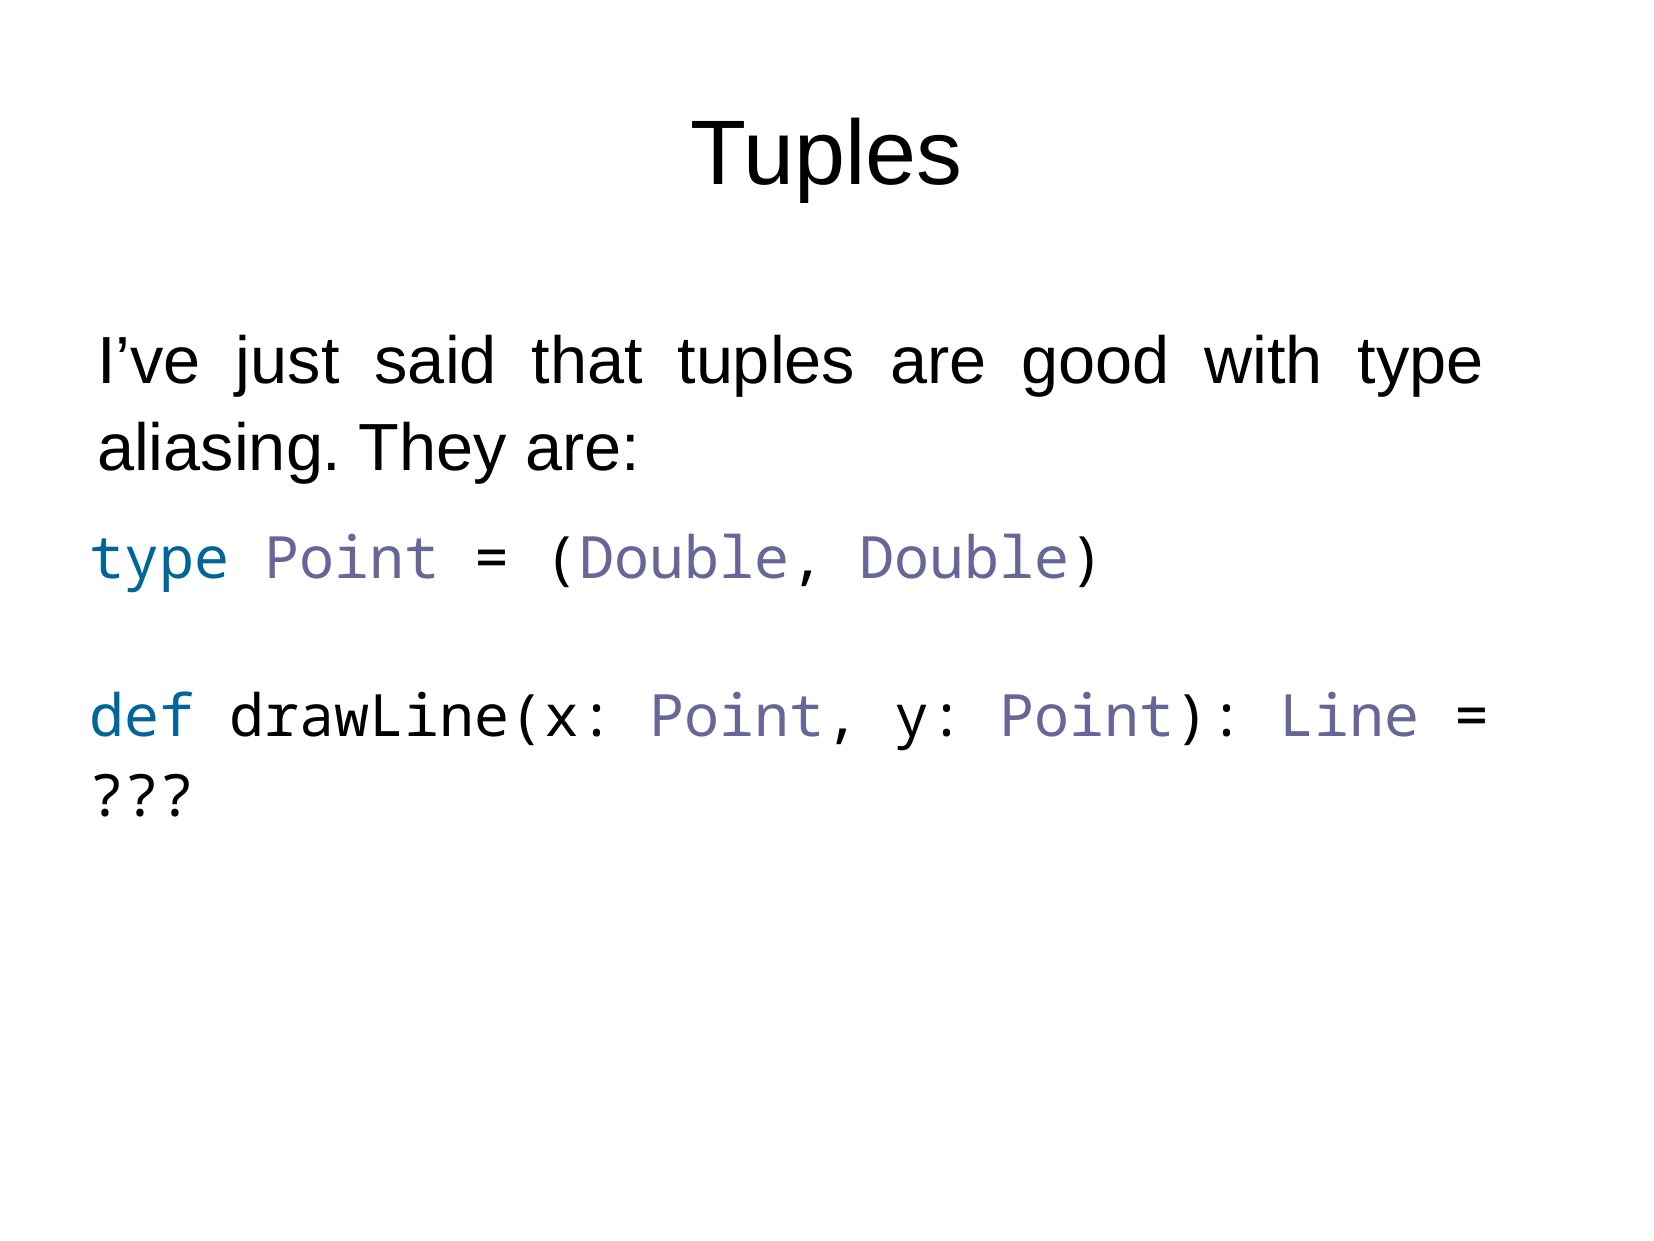

# Tuples
I’ve just said that tuples are good with type aliasing. They are:
type Point = (Double, Double)
def drawLine(x: Point, y: Point): Line = ???